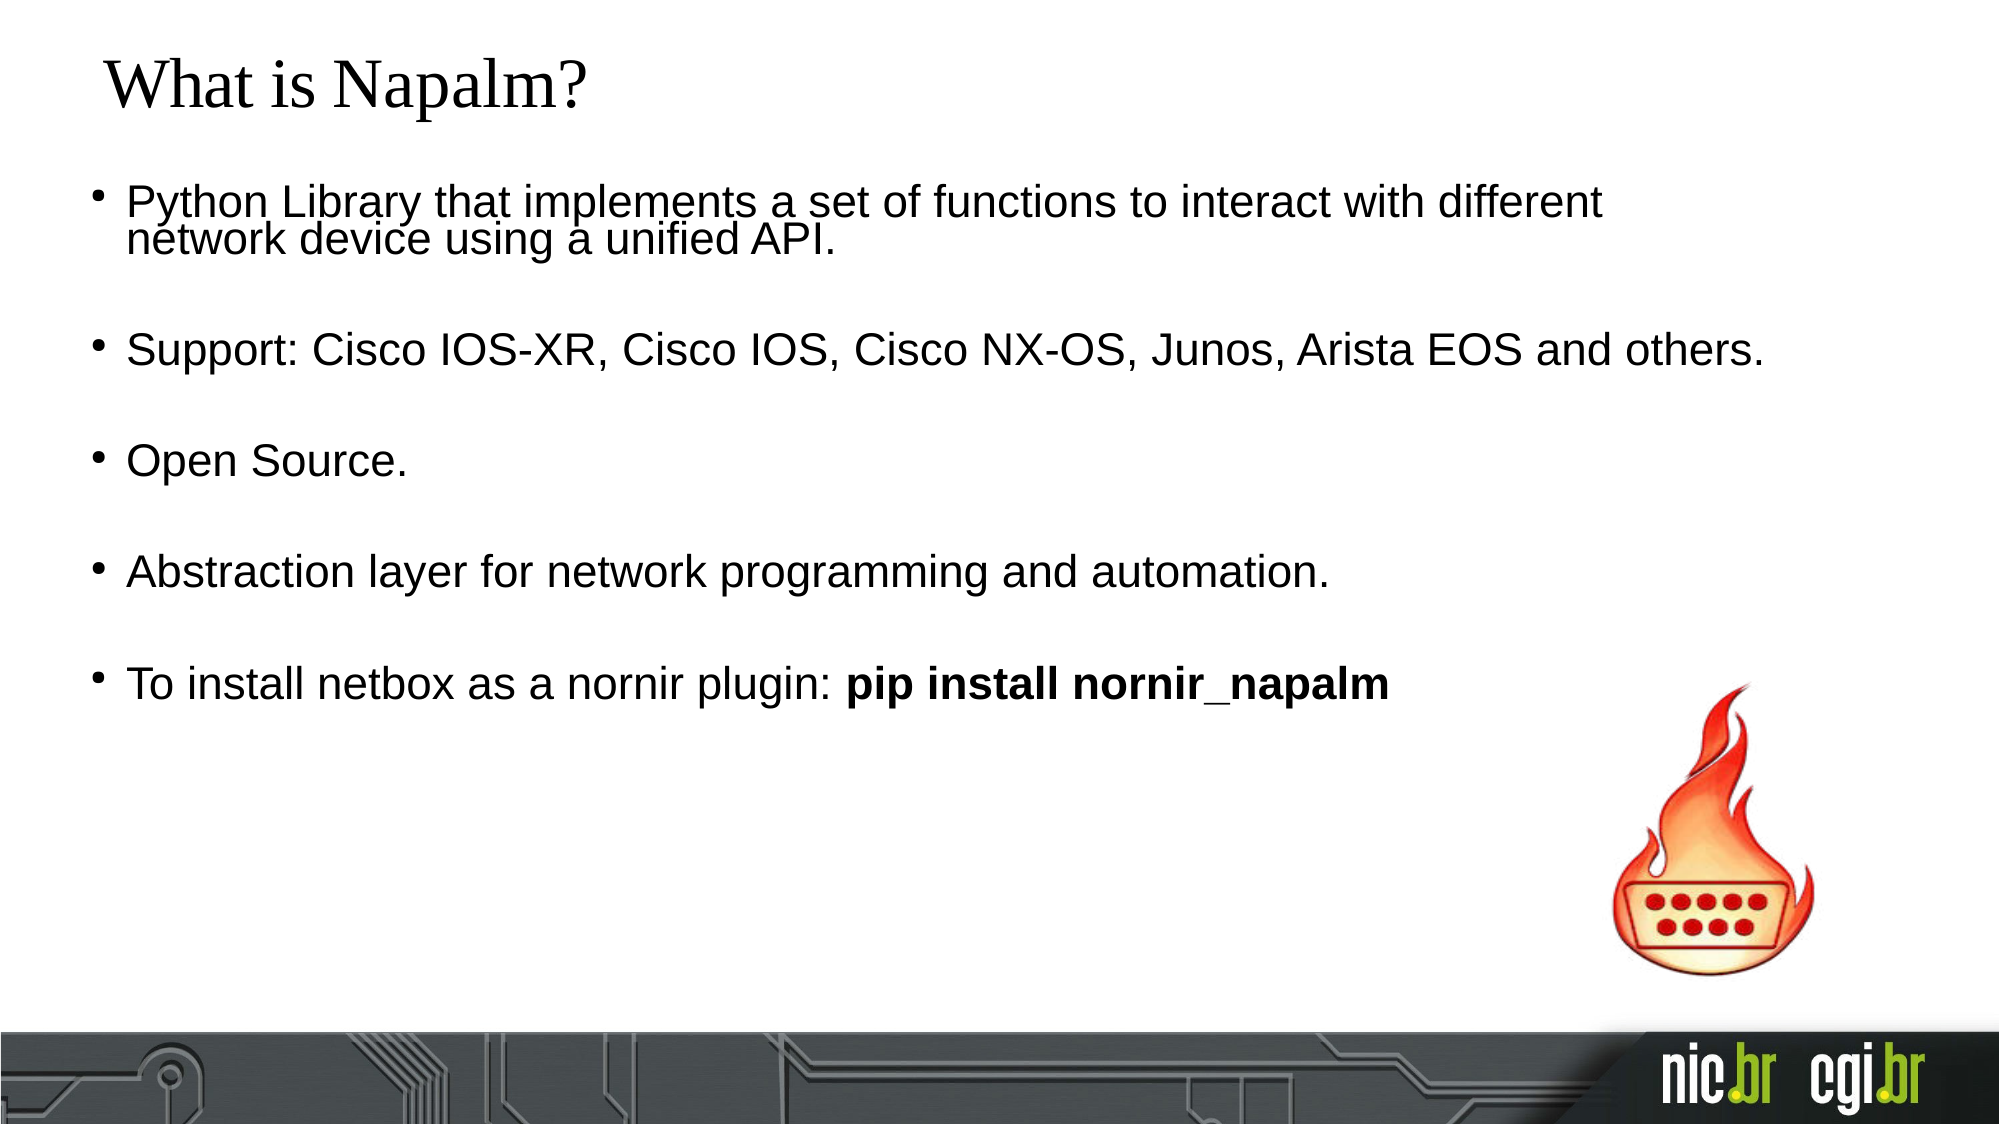

# What is Napalm?
Python Library that implements a set of functions to interact with different
network device using a unified API.
Support: Cisco IOS-XR, Cisco IOS, Cisco NX-OS, Junos, Arista EOS and others.
Open Source.
Abstraction layer for network programming and automation.
To install netbox as a nornir plugin: pip install nornir_napalm